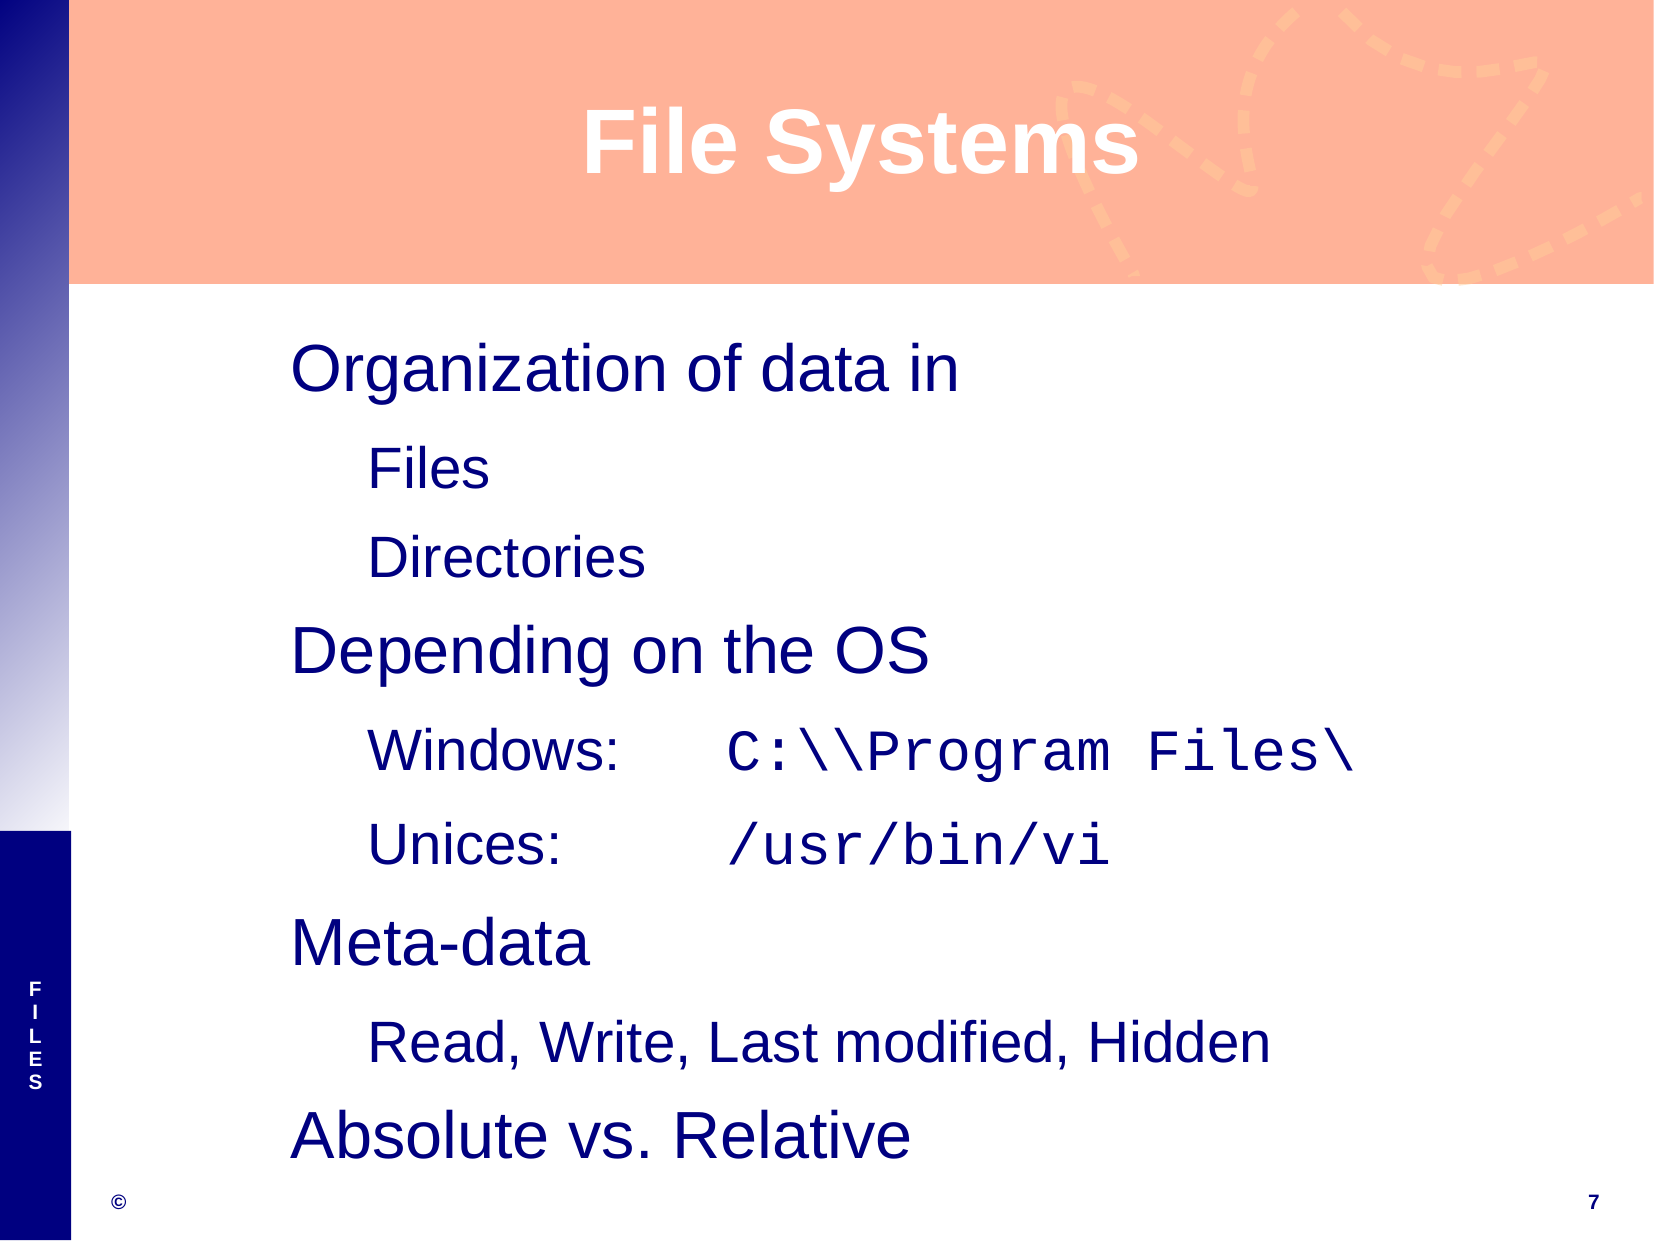

File Systems
# Organization of data in
Files
Directories
Depending on the OS
Windows: 	C:\\Program Files\
Unices: 	/usr/bin/vi
Meta-data
Read, Write, Last modified, Hidden
Absolute vs. Relative
F
I
L
E
S